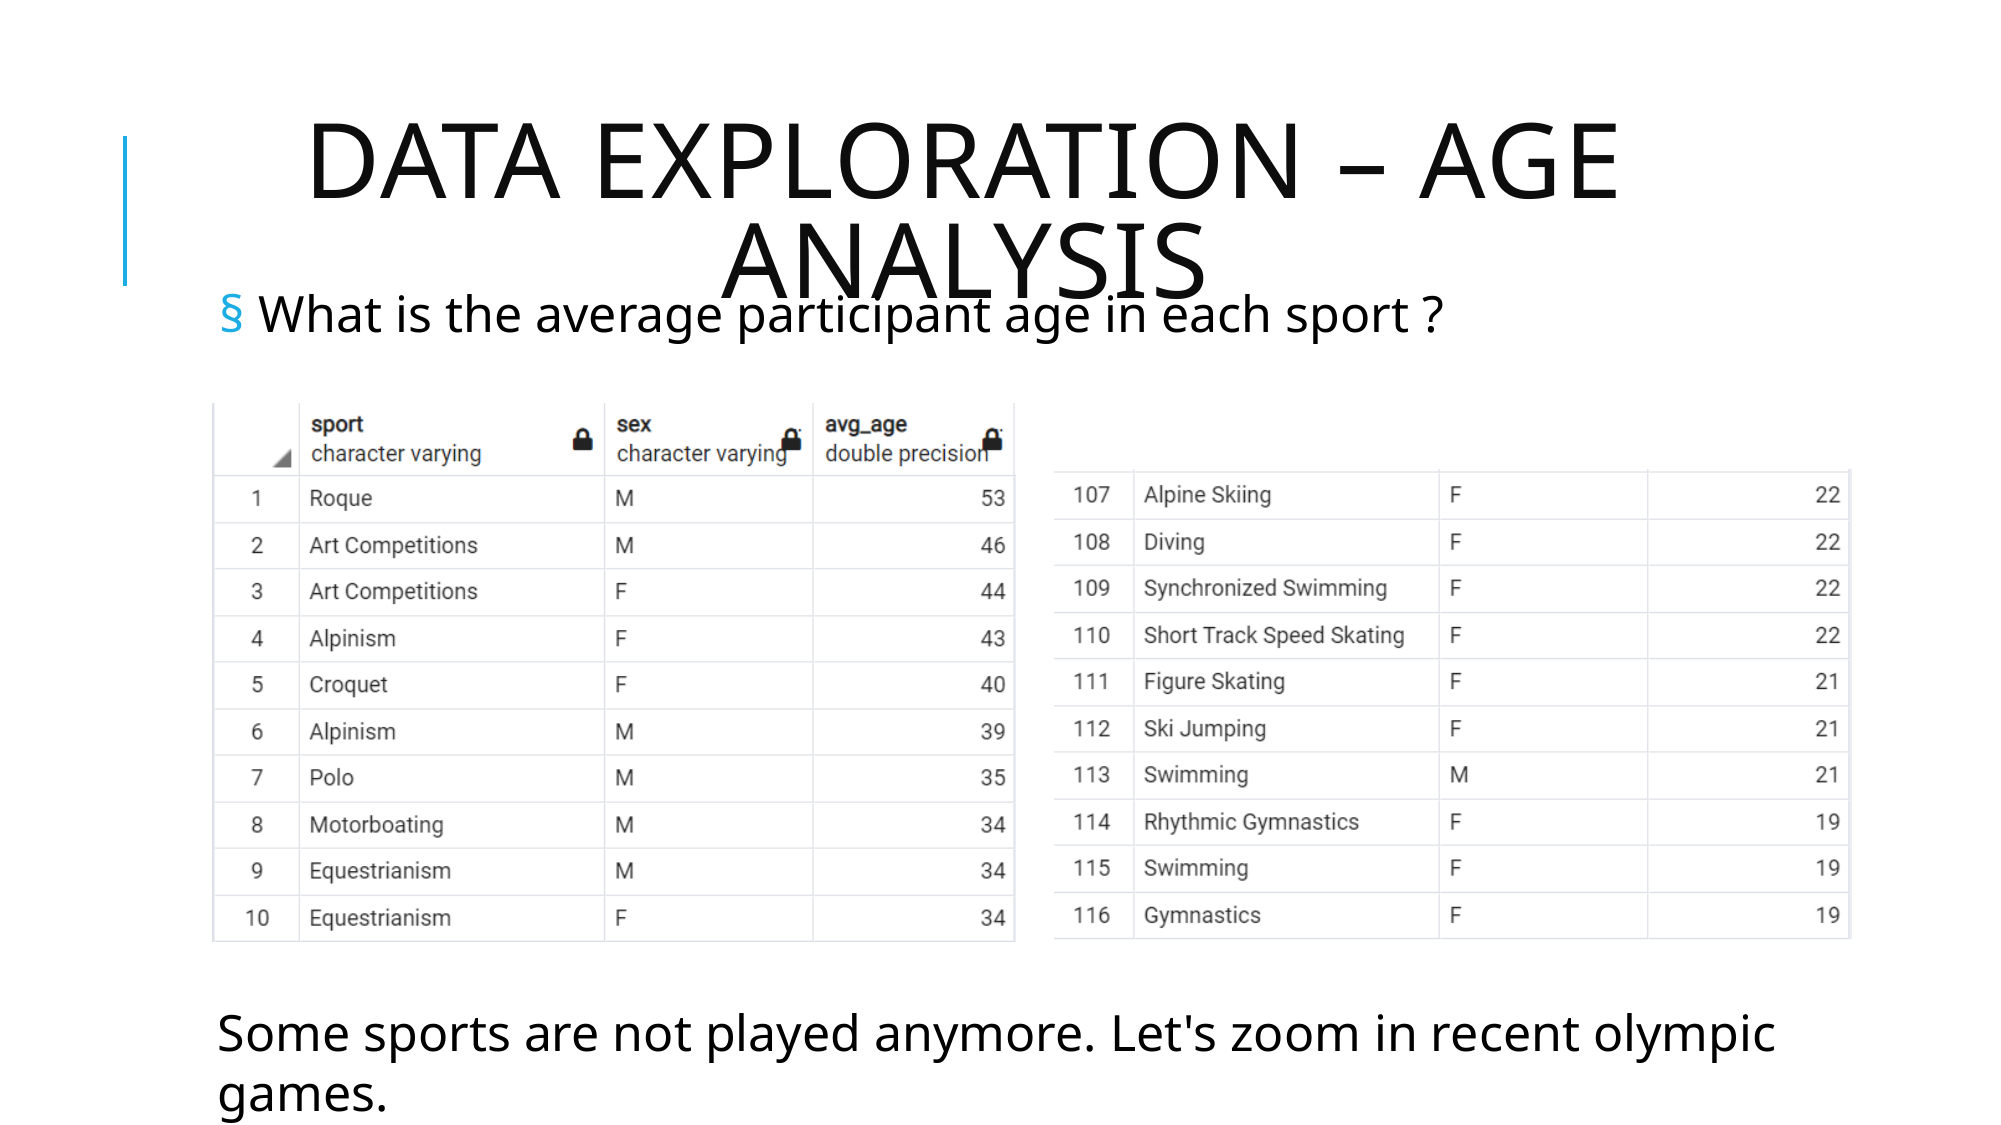

# Data exploration – Age analysis
 What is the average participant age in each sport ?
Some sports are not played anymore. Let's zoom in recent olympic games.